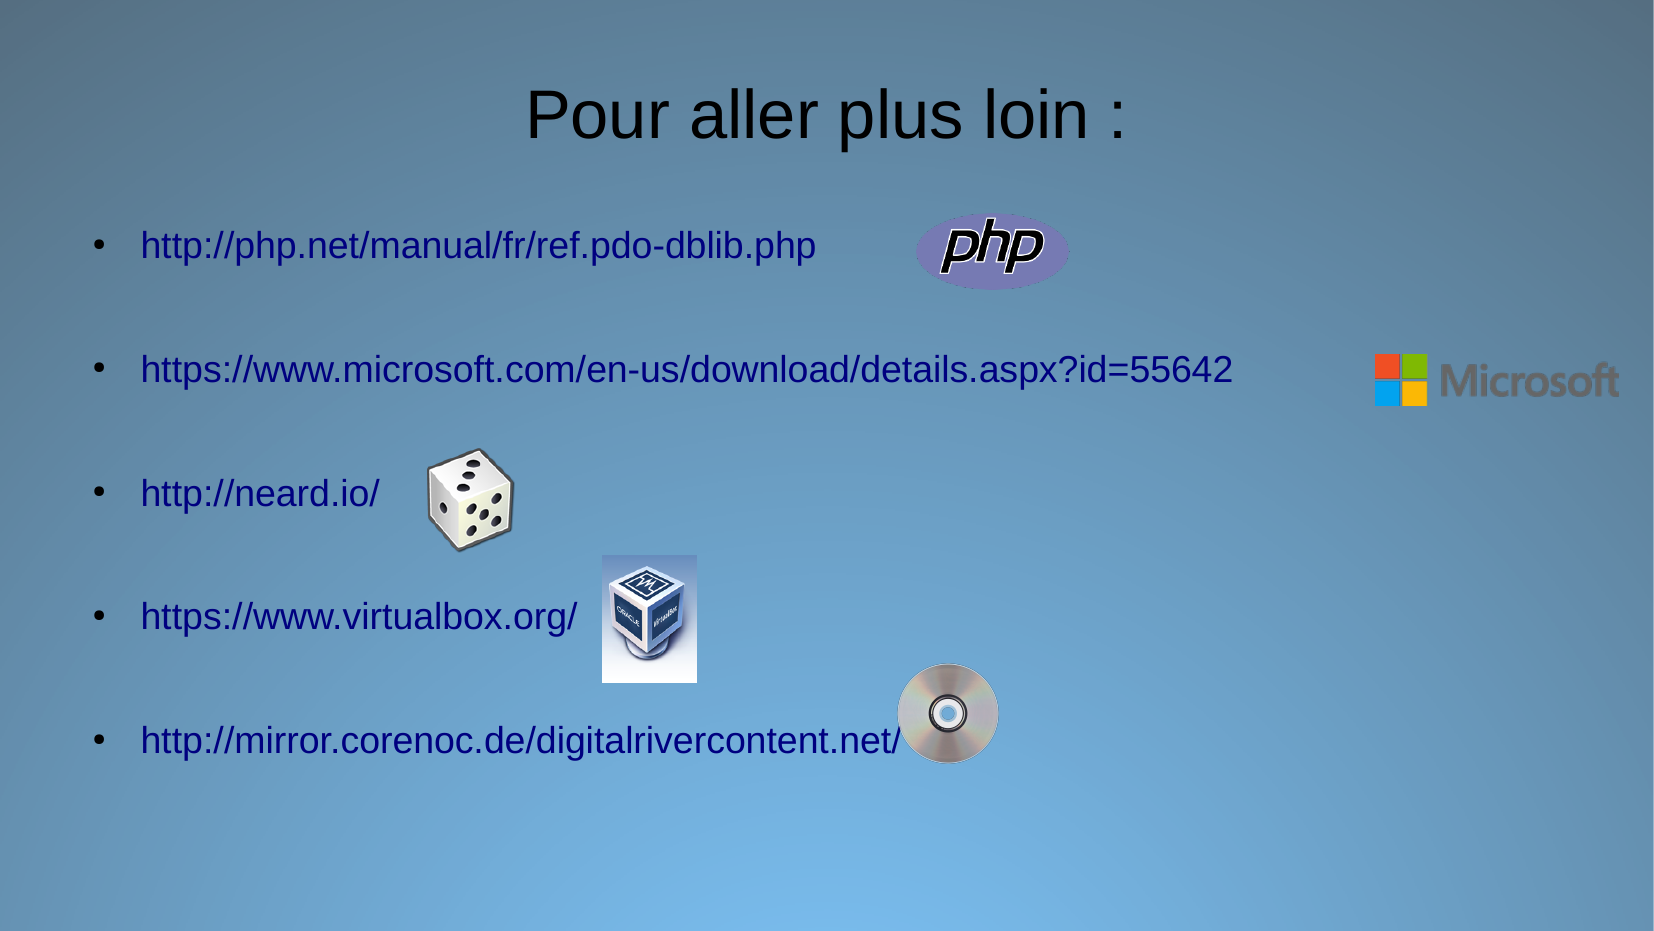

# Pour aller plus loin :
http://php.net/manual/fr/ref.pdo-dblib.php
https://www.microsoft.com/en-us/download/details.aspx?id=55642
http://neard.io/
https://www.virtualbox.org/
http://mirror.corenoc.de/digitalrivercontent.net/